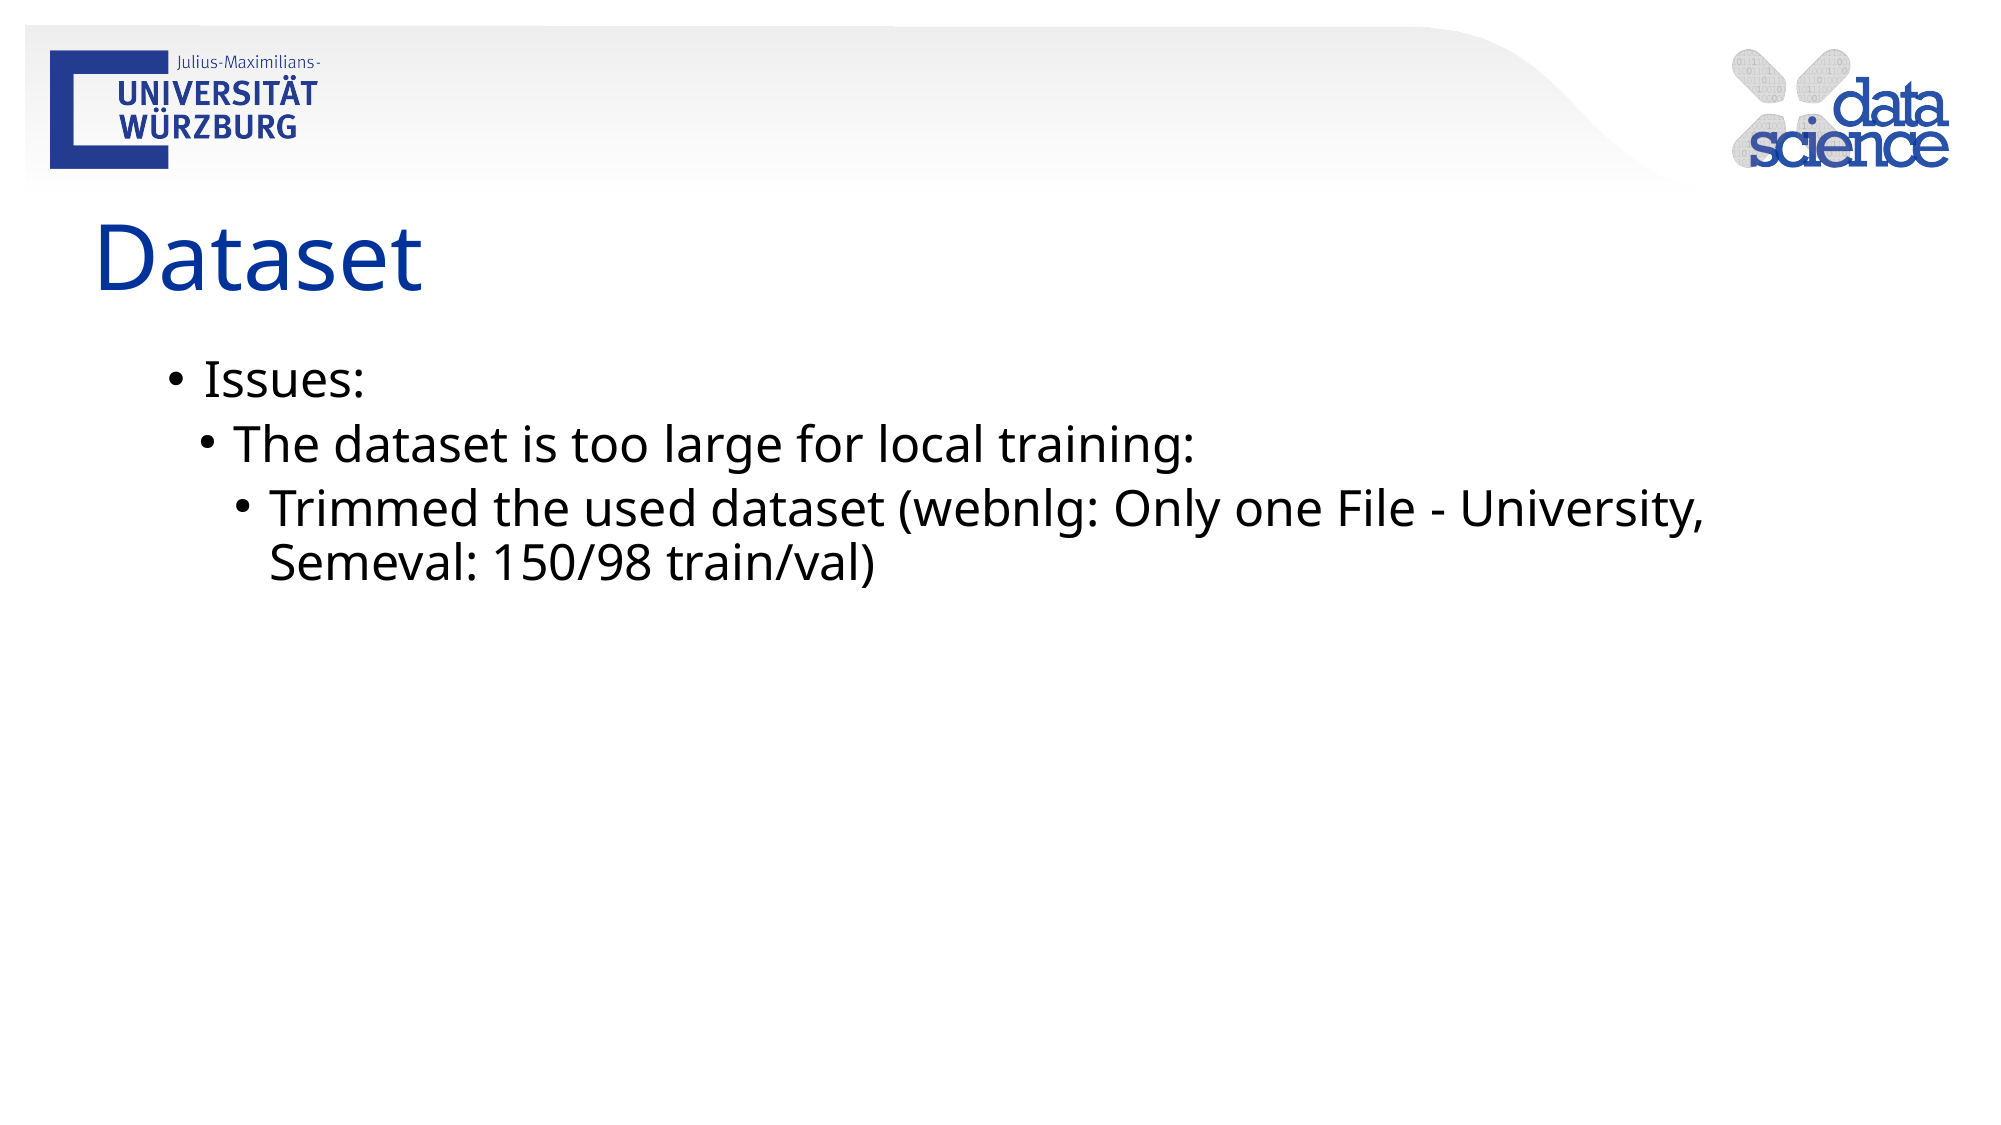

Dataset
Issues:
The dataset is too large for local training:
Trimmed the used dataset (webnlg: Only one File - University, Semeval: 150/98 train/val)